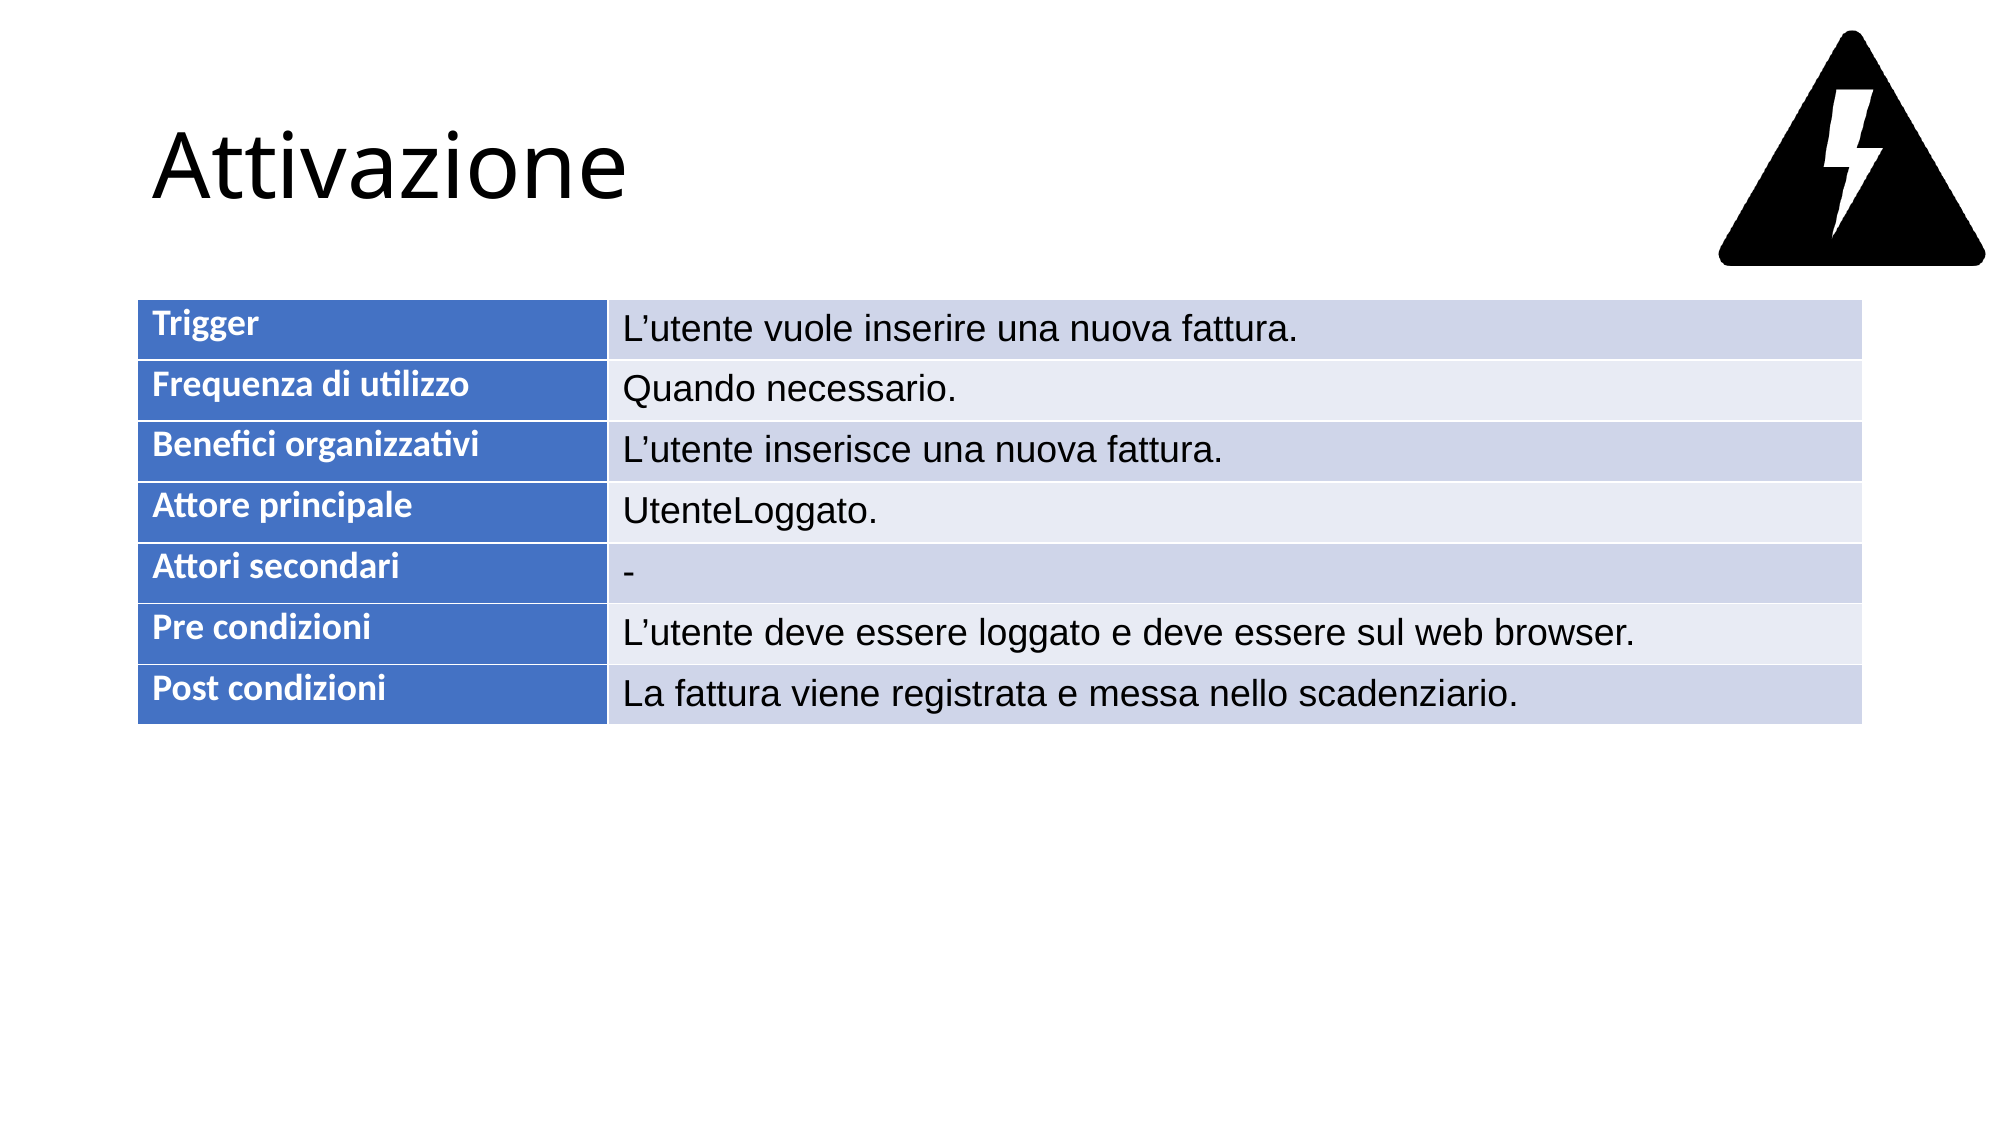

# Attivazione
| Trigger | L’utente vuole inserire una nuova fattura. |
| --- | --- |
| Frequenza di utilizzo | Quando necessario. |
| Benefici organizzativi | L’utente inserisce una nuova fattura. |
| Attore principale | UtenteLoggato. |
| Attori secondari | - |
| Pre condizioni | L’utente deve essere loggato e deve essere sul web browser. |
| Post condizioni | La fattura viene registrata e messa nello scadenziario. |